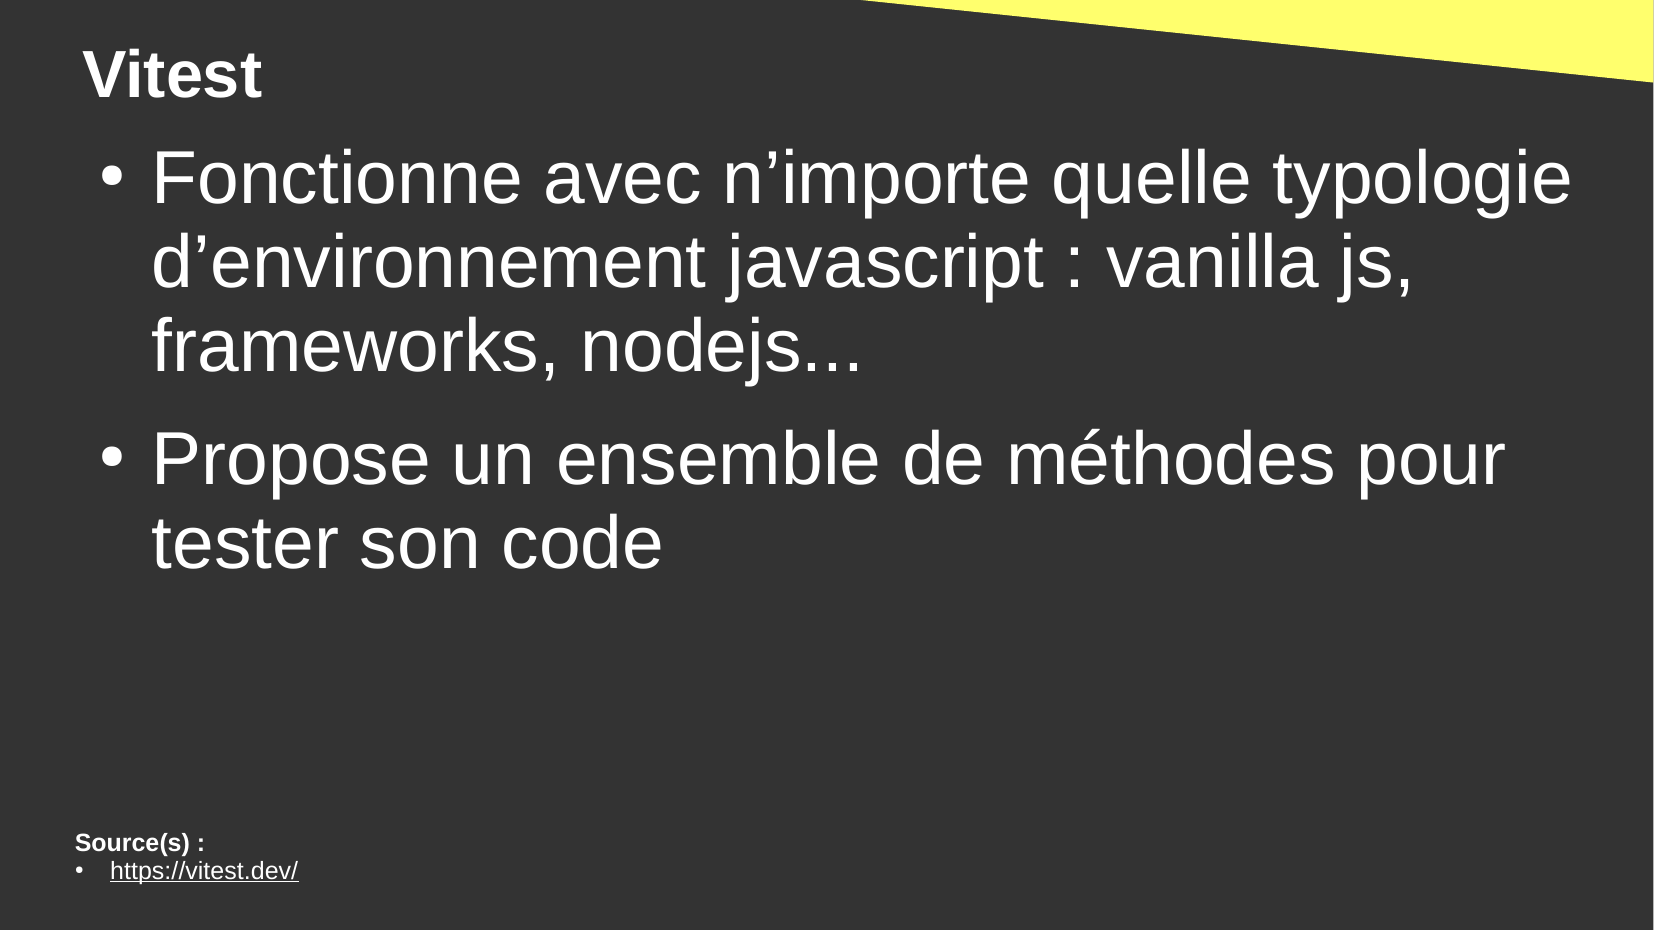

# Vitest
Fonctionne avec n’importe quelle typologie d’environnement javascript : vanilla js, frameworks, nodejs...
Propose un ensemble de méthodes pour tester son code
Source(s) :
https://vitest.dev/